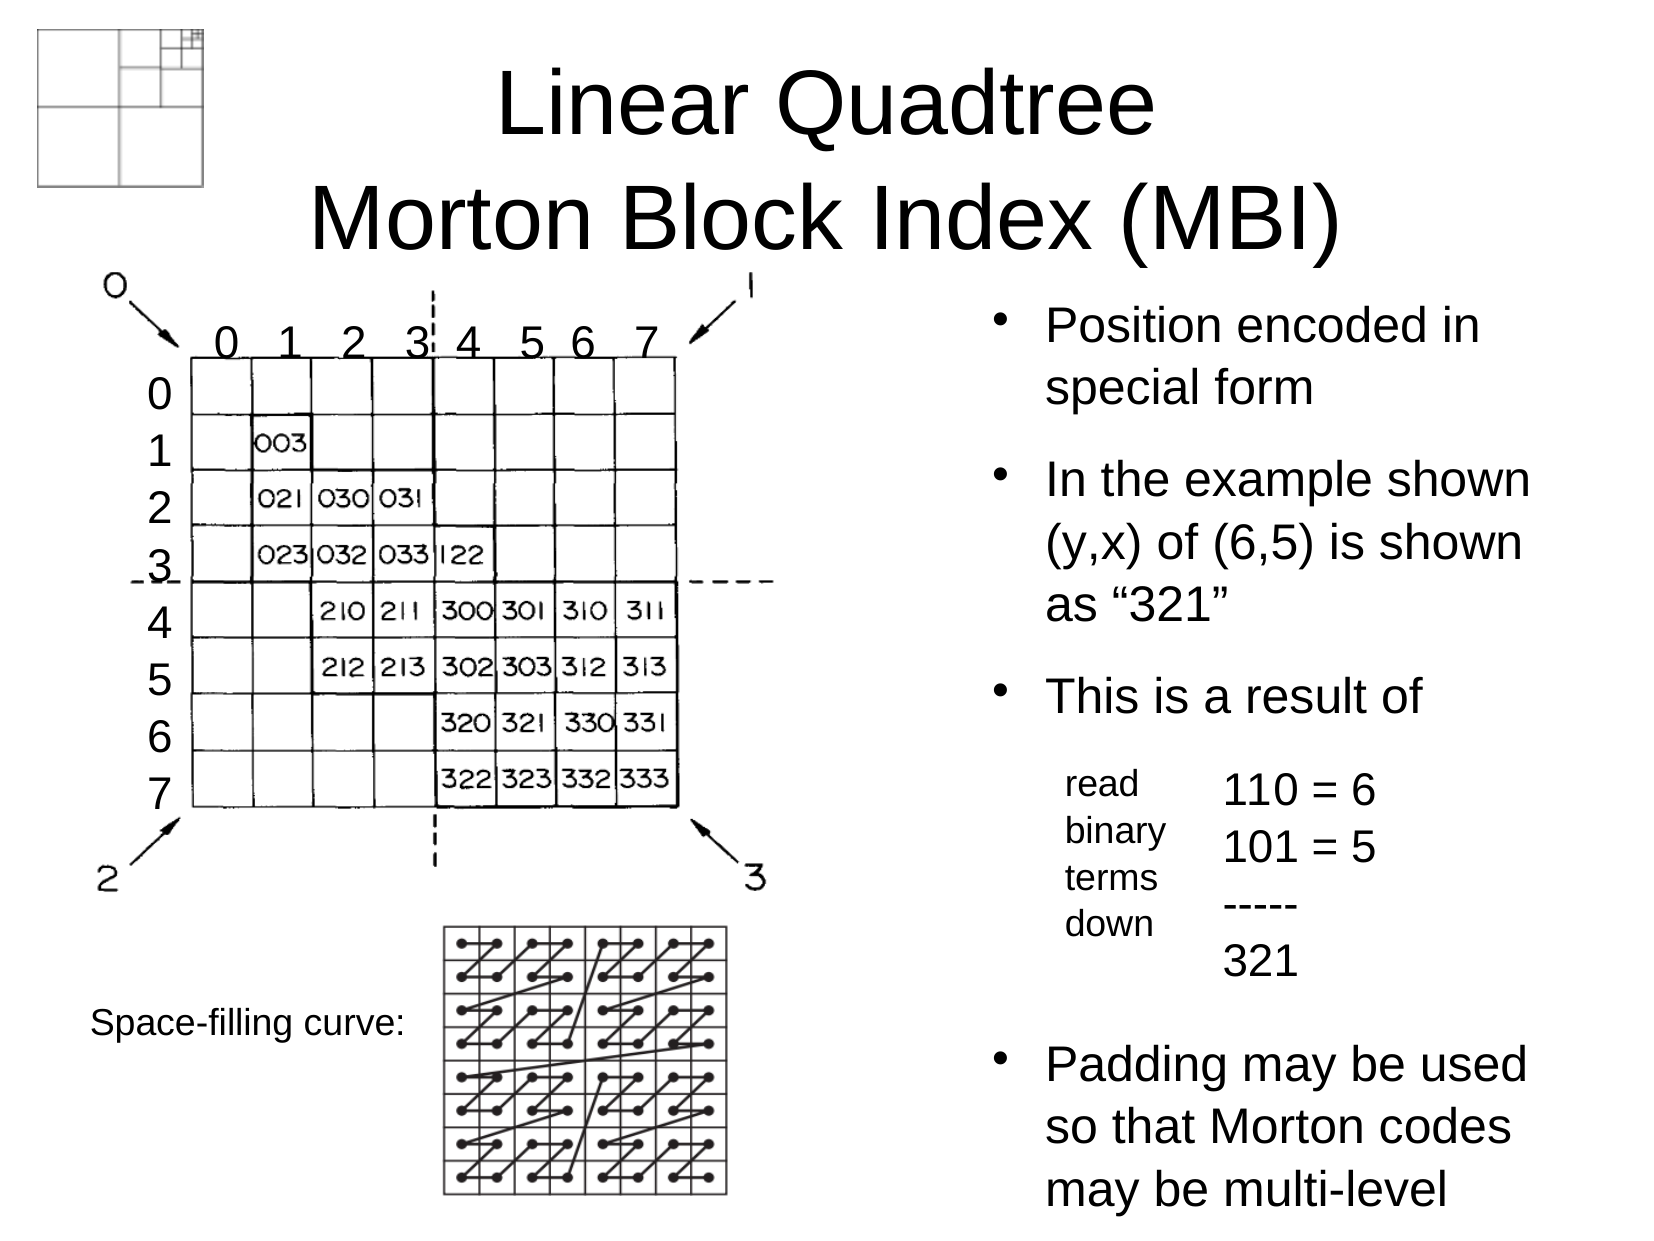

# Linear Quadtree Morton Block Index (MBI)‏
Position encoded in special form
In the example shown (y,x) of (6,5) is shown as “321”
This is a result of
Padding may be used so that Morton codes may be multi-level
 0 1 2 3 4 5 6 7
0
1
2
3
4
5
6
7
read
binary
terms
down
110 = 6
101 = 5
-----
321
Space-filling curve: